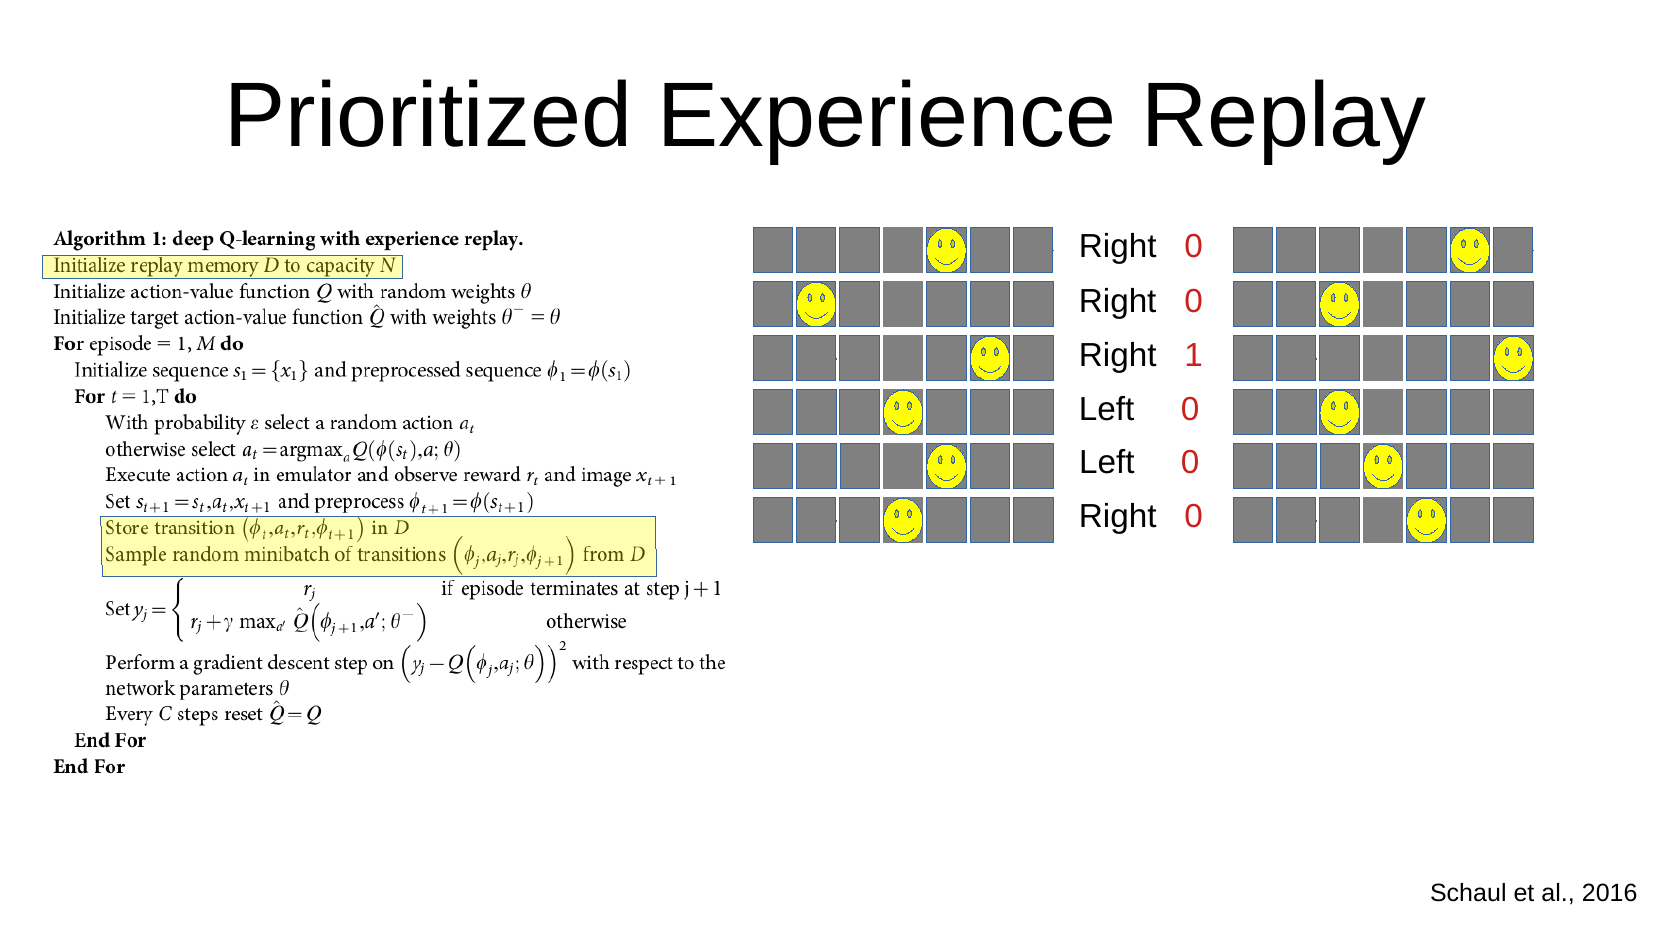

Prioritized Experience Replay
Right 0
Right 0
Right 1
Left 0
Left 0
Right 0
# Sampling from replay buffer:
Removes correlation of consecutive events → i.i.d.
Remembers (rare) events that might later be useful
Reduces amount of experience needed to learn well
But can we do better than uniform sampling?
Schaul et al., 2016